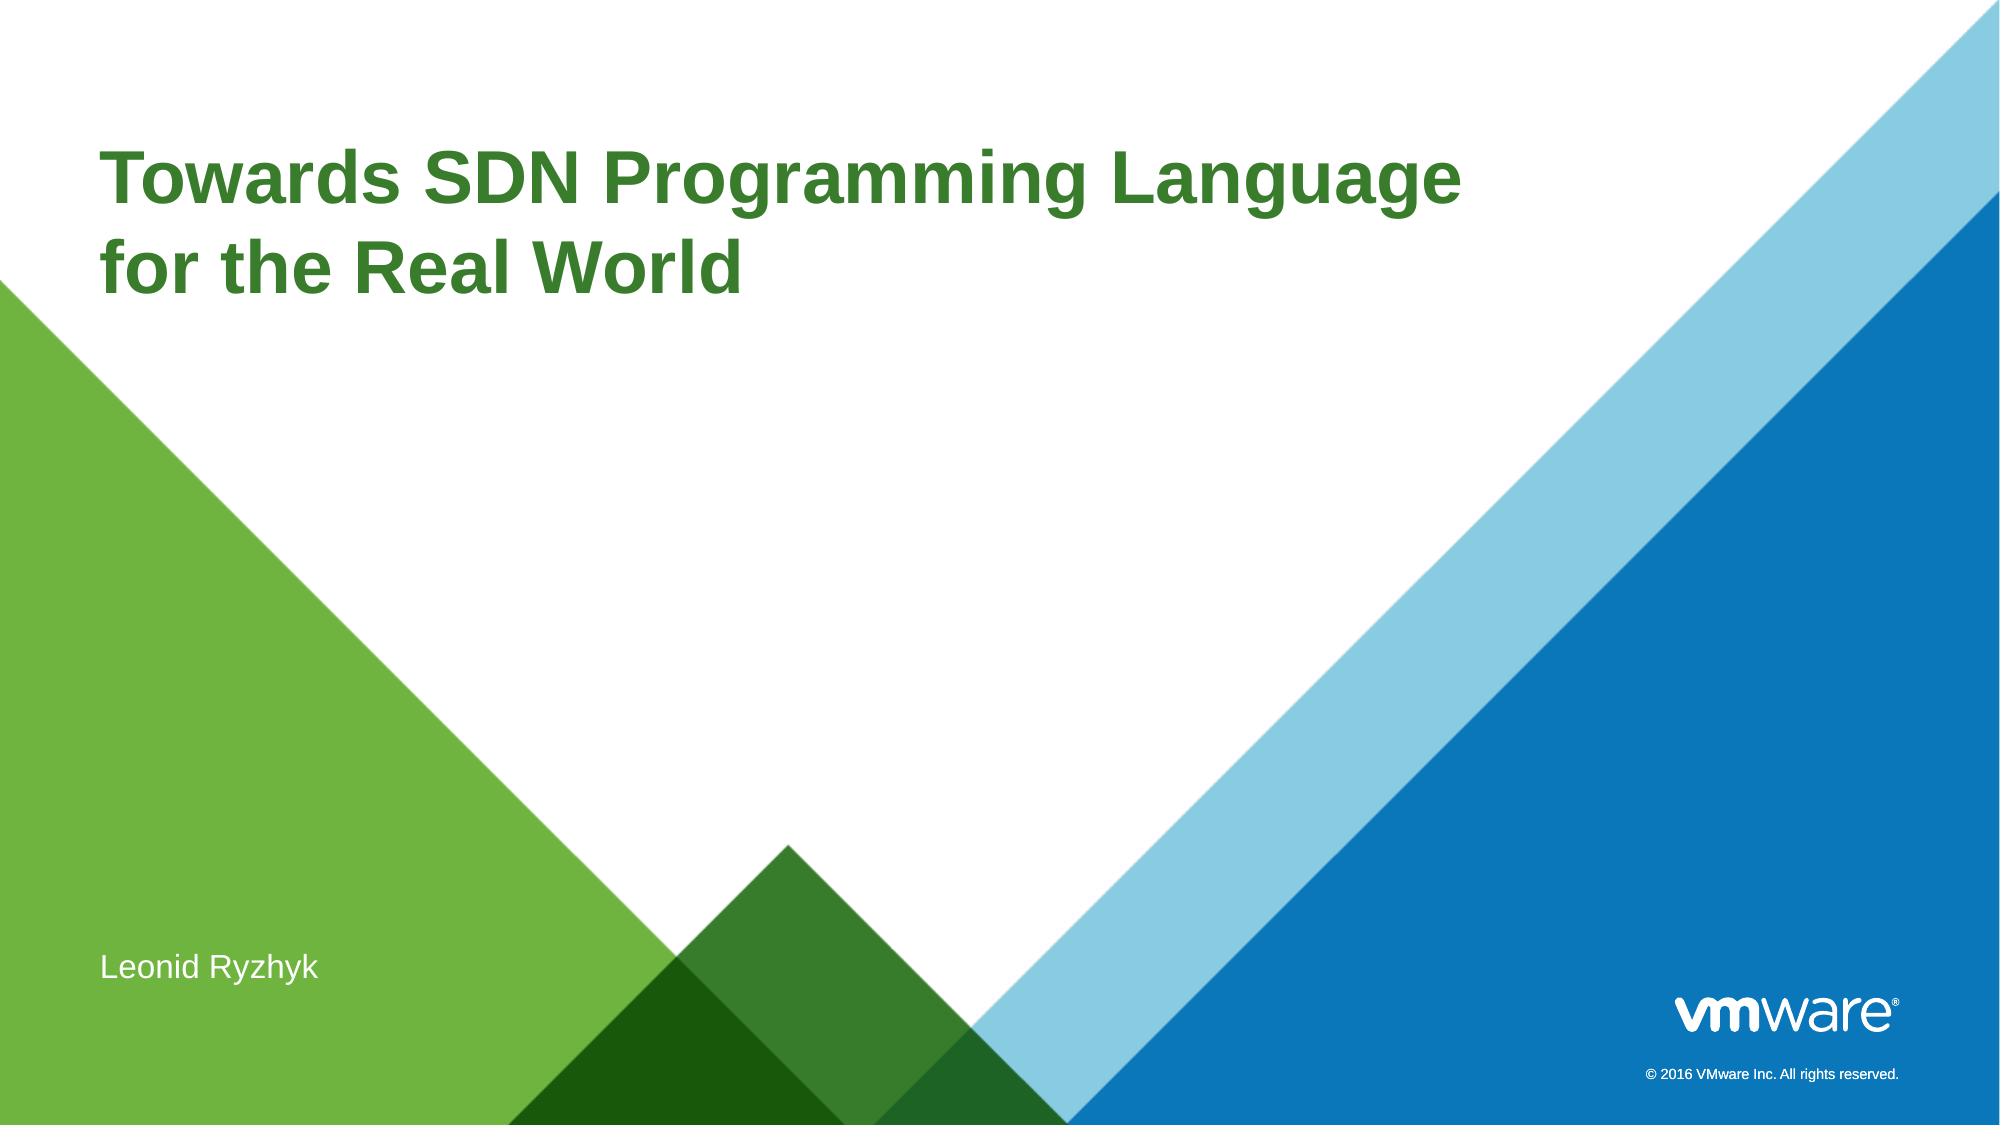

# Towards SDN Programming Language for the Real World
Leonid Ryzhyk